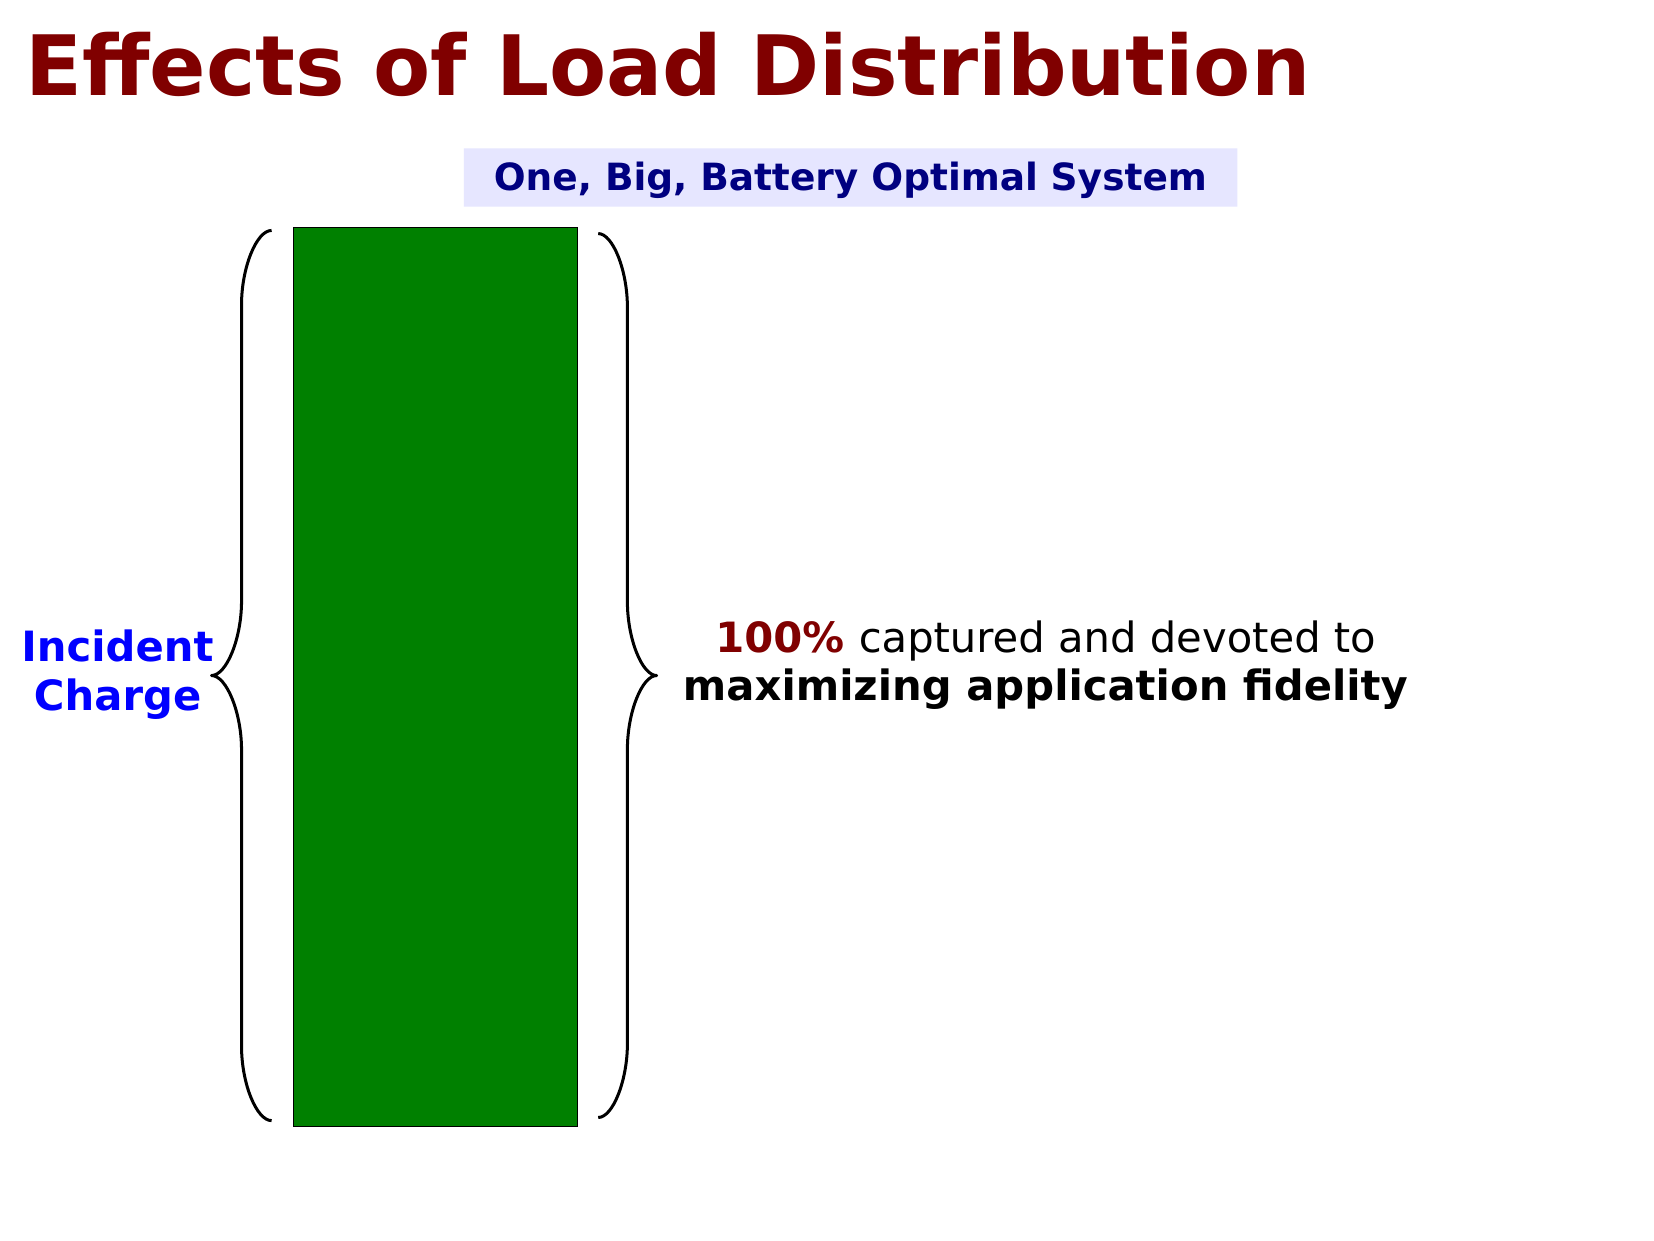

# Effects of Load Distribution
One, Big, Battery Optimal System
100% captured and devoted to maximizing application fidelity
Incident
Charge